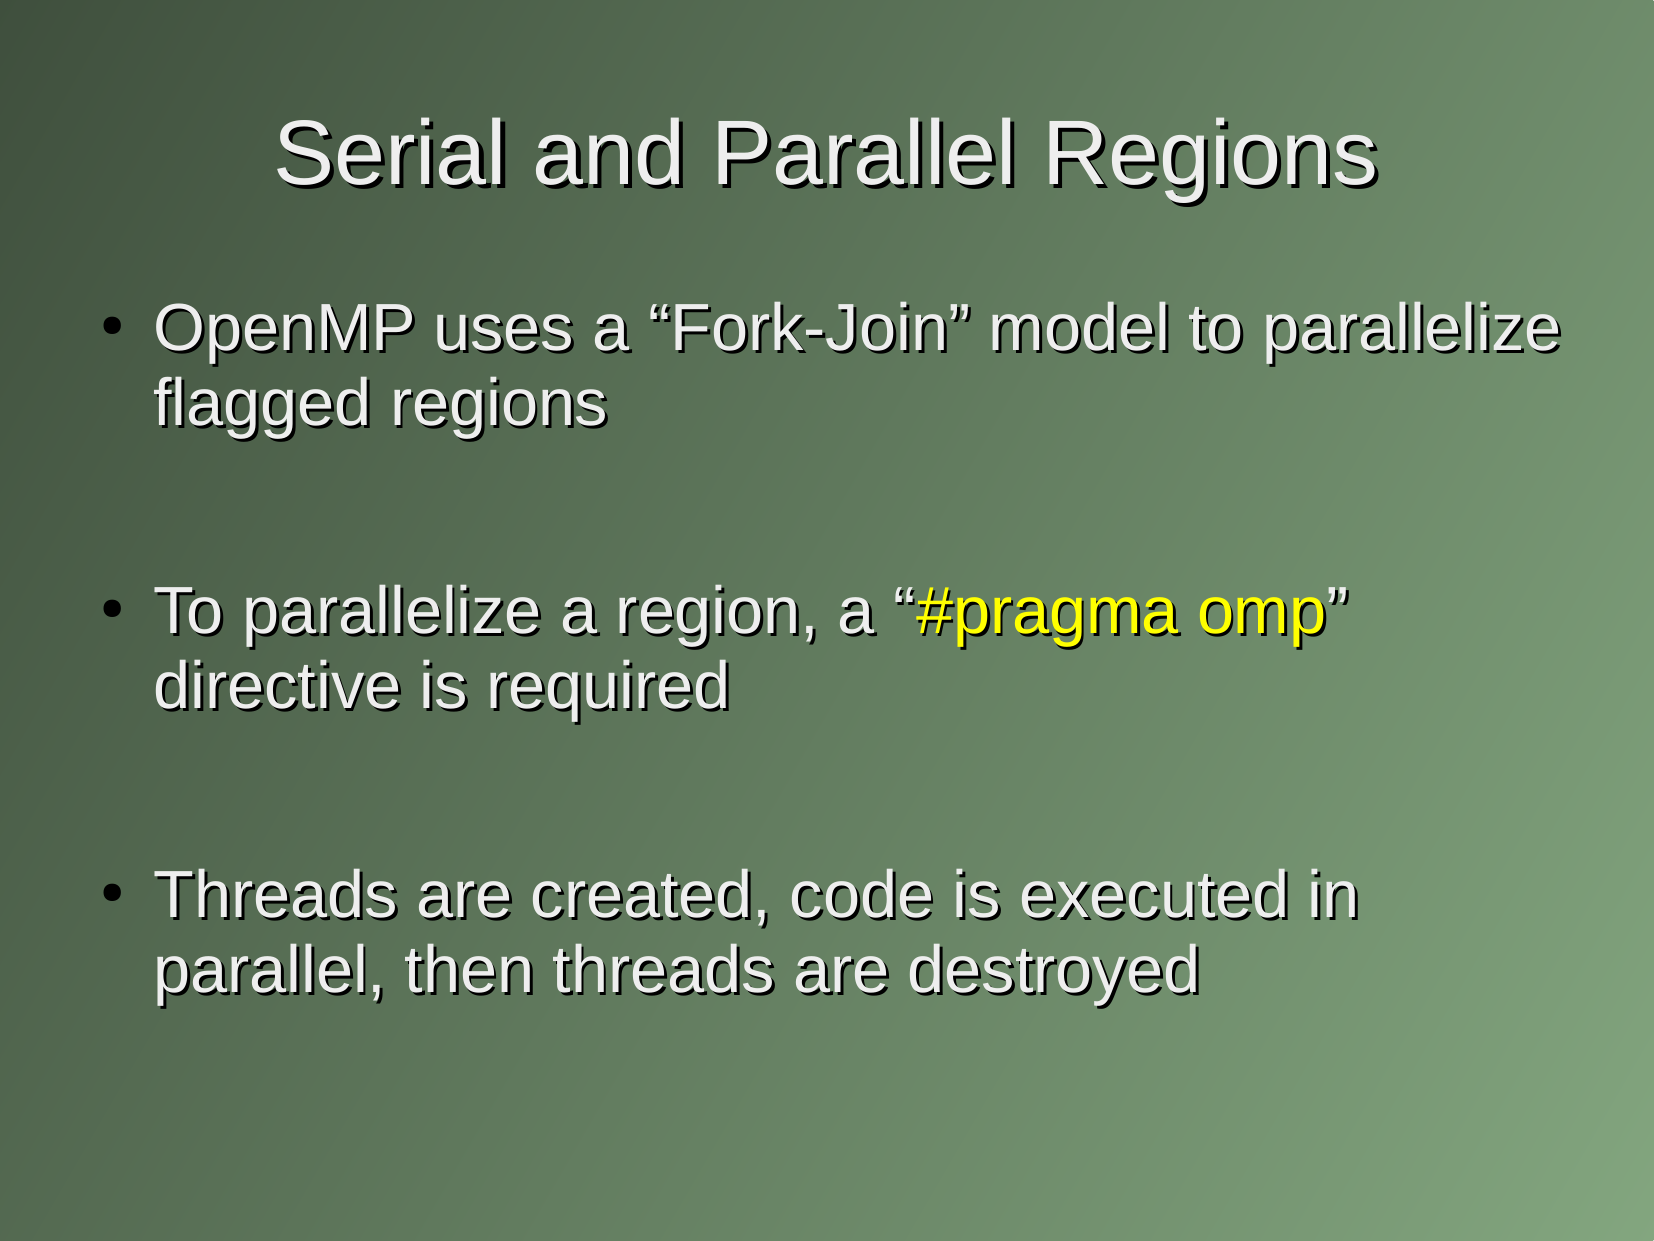

# Serial and Parallel Regions
OpenMP uses a “Fork-Join” model to parallelize flagged regions
To parallelize a region, a “#pragma omp” directive is required
Threads are created, code is executed in parallel, then threads are destroyed